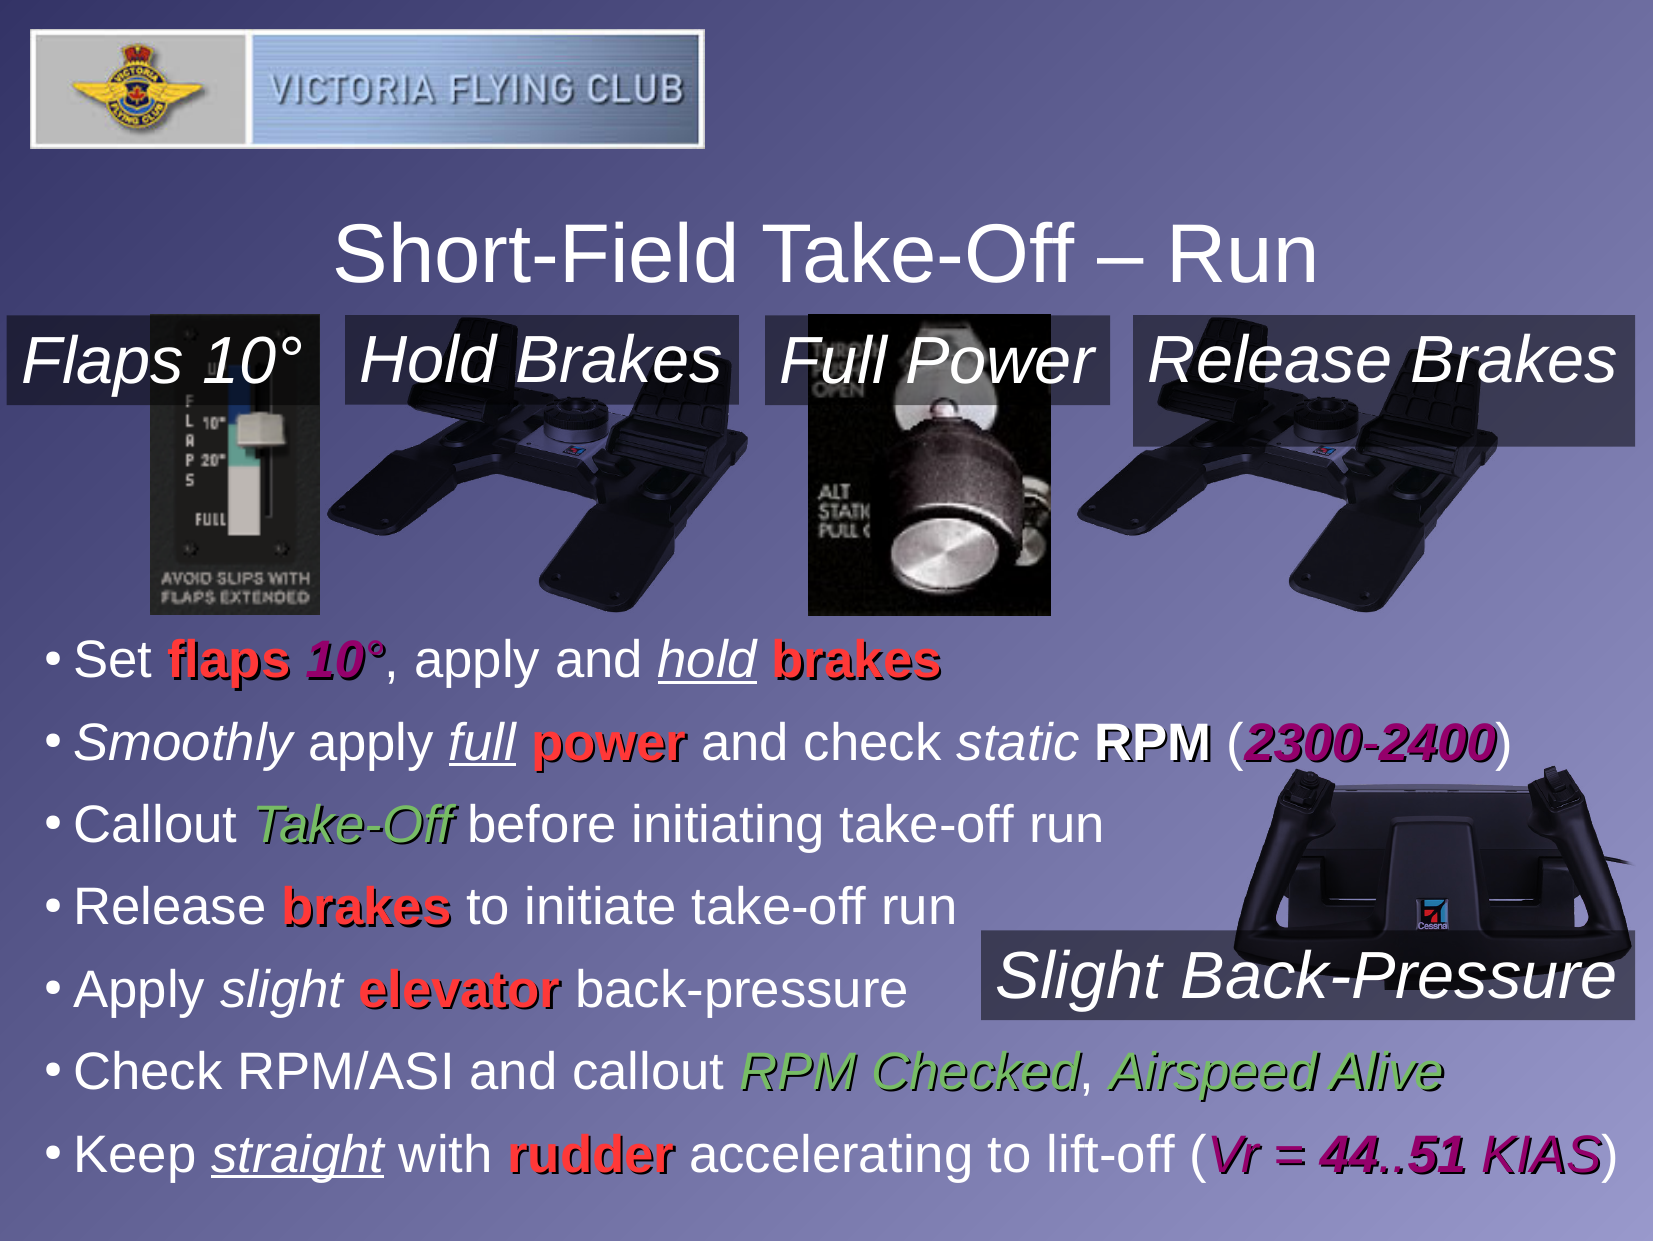

# Short-Field Take-Off – Run
Hold Brakes
Release Brakes
Flaps 10°
Full Power
Set flaps 10°, apply and hold brakes
Smoothly apply full power and check static RPM (2300-2400)
Callout Take-Off before initiating take-off run
Release brakes to initiate take-off run
Apply slight elevator back-pressure
Check RPM/ASI and callout RPM Checked, Airspeed Alive
Keep straight with rudder accelerating to lift-off (Vr = 44..51 KIAS)
Slight Back-Pressure